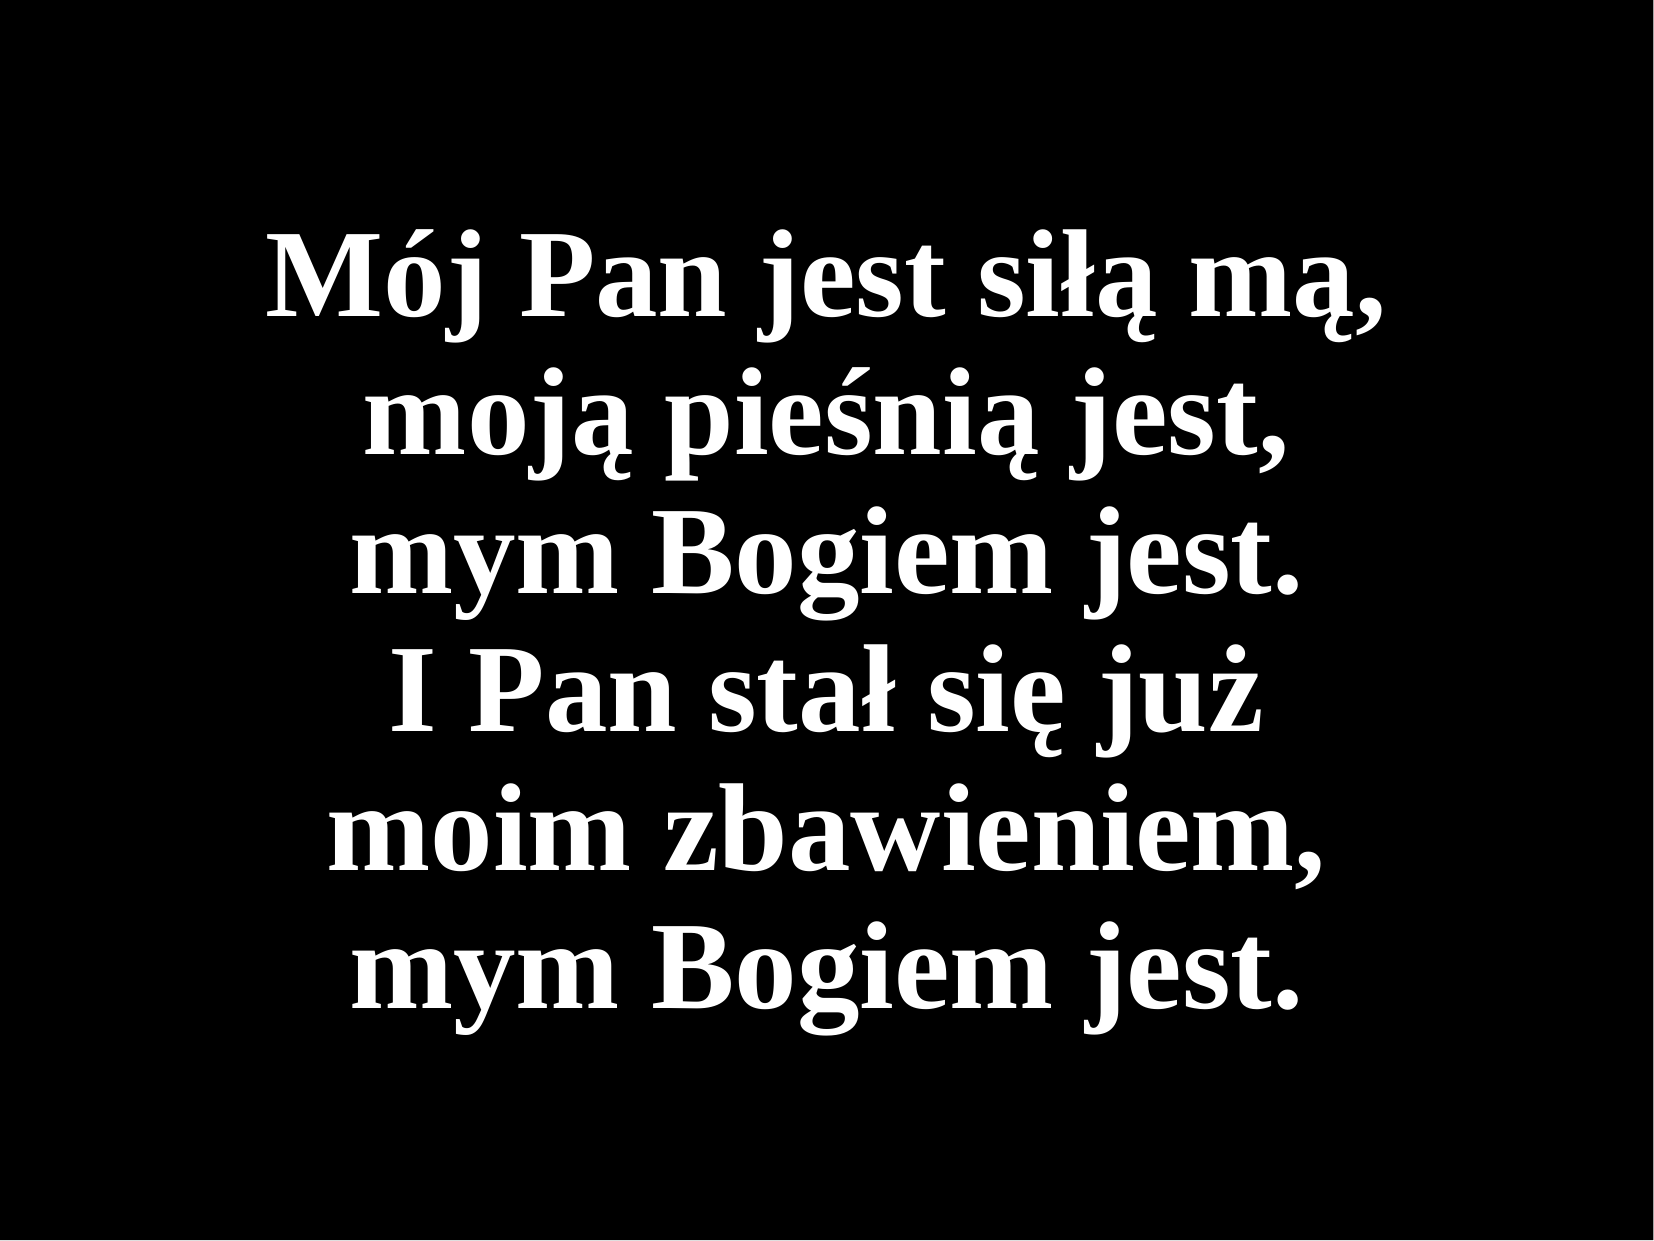

# Mój Pan jest siłą mą, moją pieśnią jest, mym Bogiem jest. I Pan stał się już moim zbawieniem, mym Bogiem jest.